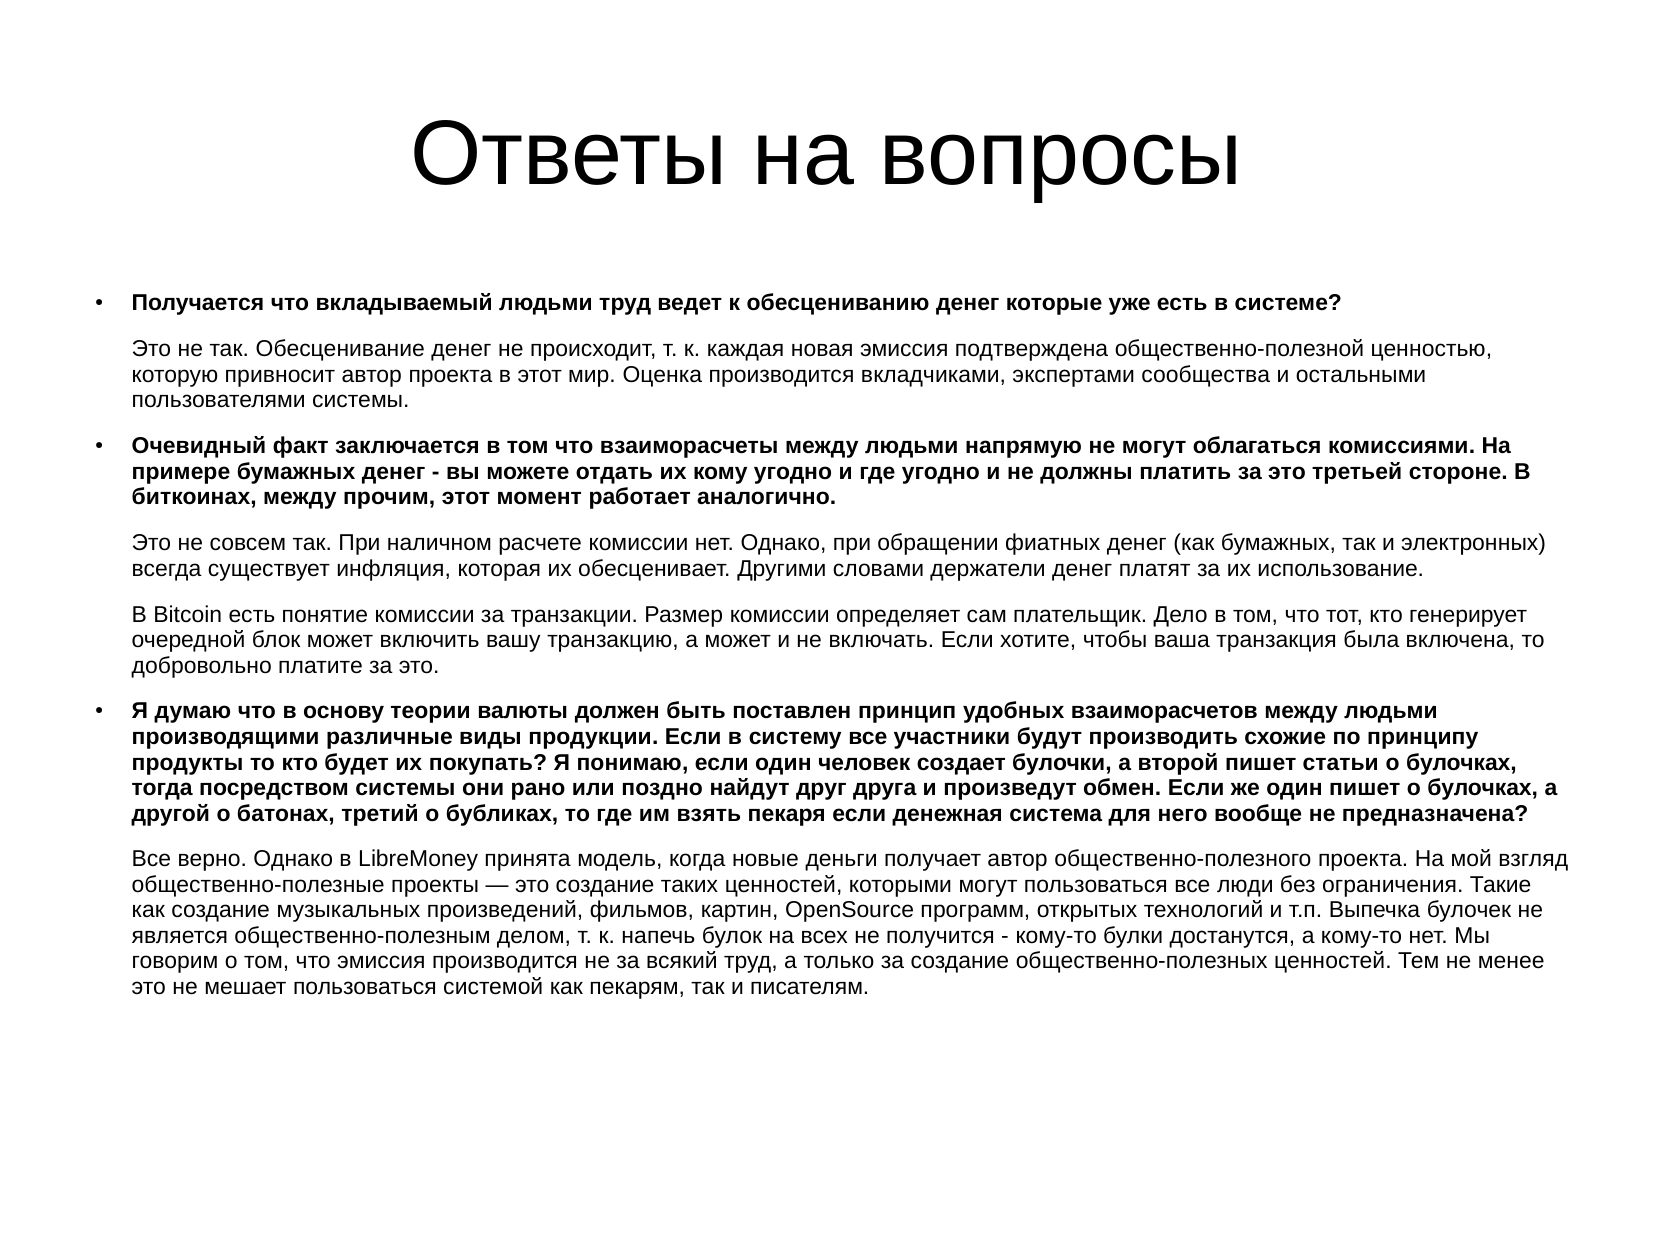

# Ответы на вопросы
Получается что вкладываемый людьми труд ведет к обесцениванию денег которые уже есть в системе?
Это не так. Обесценивание денег не происходит, т. к. каждая новая эмиссия подтверждена общественно-полезной ценностью, которую привносит автор проекта в этот мир. Оценка производится вкладчиками, экспертами сообщества и остальными пользователями системы.
Очевидный факт заключается в том что взаиморасчеты между людьми напрямую не могут облагаться комиссиями. На примере бумажных денег - вы можете отдать их кому угодно и где угодно и не должны платить за это третьей стороне. В биткоинах, между прочим, этот момент работает аналогично.
Это не совсем так. При наличном расчете комиссии нет. Однако, при обращении фиатных денег (как бумажных, так и электронных) всегда существует инфляция, которая их обесценивает. Другими словами держатели денег платят за их использование.
В Bitcoin есть понятие комиссии за транзакции. Размер комиссии определяет сам плательщик. Дело в том, что тот, кто генерирует очередной блок может включить вашу транзакцию, а может и не включать. Если хотите, чтобы ваша транзакция была включена, то добровольно платите за это.
Я думаю что в основу теории валюты должен быть поставлен принцип удобных взаиморасчетов между людьми производящими различные виды продукции. Если в систему все участники будут производить схожие по принципу продукты то кто будет их покупать? Я понимаю, если один человек создает булочки, а второй пишет статьи о булочках, тогда посредством системы они рано или поздно найдут друг друга и произведут обмен. Если же один пишет о булочках, а другой о батонах, третий о бубликах, то где им взять пекаря если денежная система для него вообще не предназначена?
Все верно. Однако в LibreMoney принята модель, когда новые деньги получает автор общественно-полезного проекта. На мой взгляд общественно-полезные проекты — это создание таких ценностей, которыми могут пользоваться все люди без ограничения. Такие как создание музыкальных произведений, фильмов, картин, OpenSource программ, открытых технологий и т.п. Выпечка булочек не является общественно-полезным делом, т. к. напечь булок на всех не получится - кому-то булки достанутся, а кому-то нет. Мы говорим о том, что эмиссия производится не за всякий труд, а только за создание общественно-полезных ценностей. Тем не менее это не мешает пользоваться системой как пекарям, так и писателям.